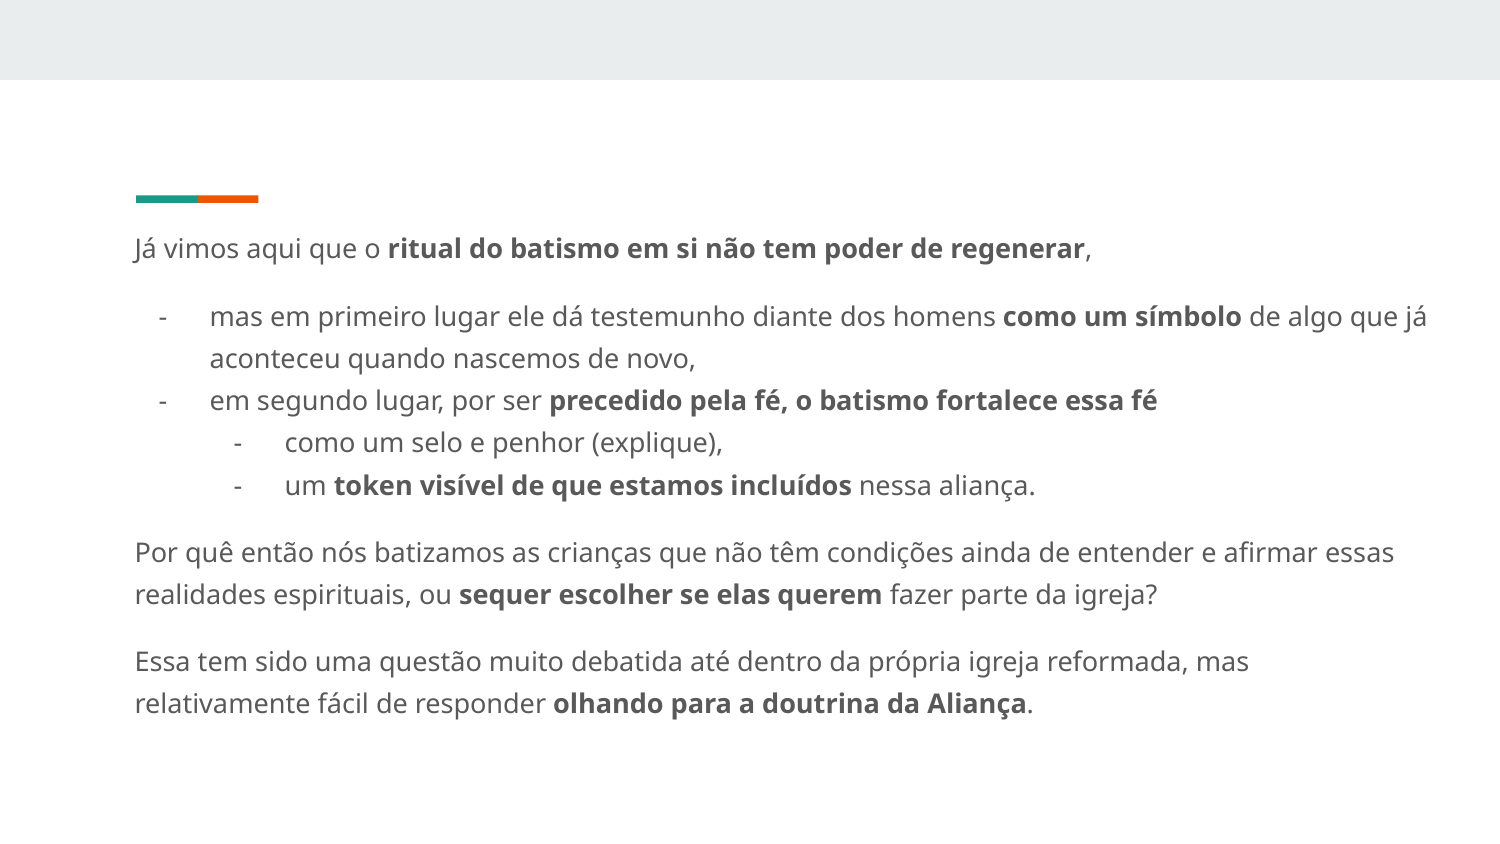

#
Já vimos aqui que o ritual do batismo em si não tem poder de regenerar,
mas em primeiro lugar ele dá testemunho diante dos homens como um símbolo de algo que já aconteceu quando nascemos de novo,
em segundo lugar, por ser precedido pela fé, o batismo fortalece essa fé
como um selo e penhor (explique),
um token visível de que estamos incluídos nessa aliança.
Por quê então nós batizamos as crianças que não têm condições ainda de entender e afirmar essas realidades espirituais, ou sequer escolher se elas querem fazer parte da igreja?
Essa tem sido uma questão muito debatida até dentro da própria igreja reformada, mas relativamente fácil de responder olhando para a doutrina da Aliança.